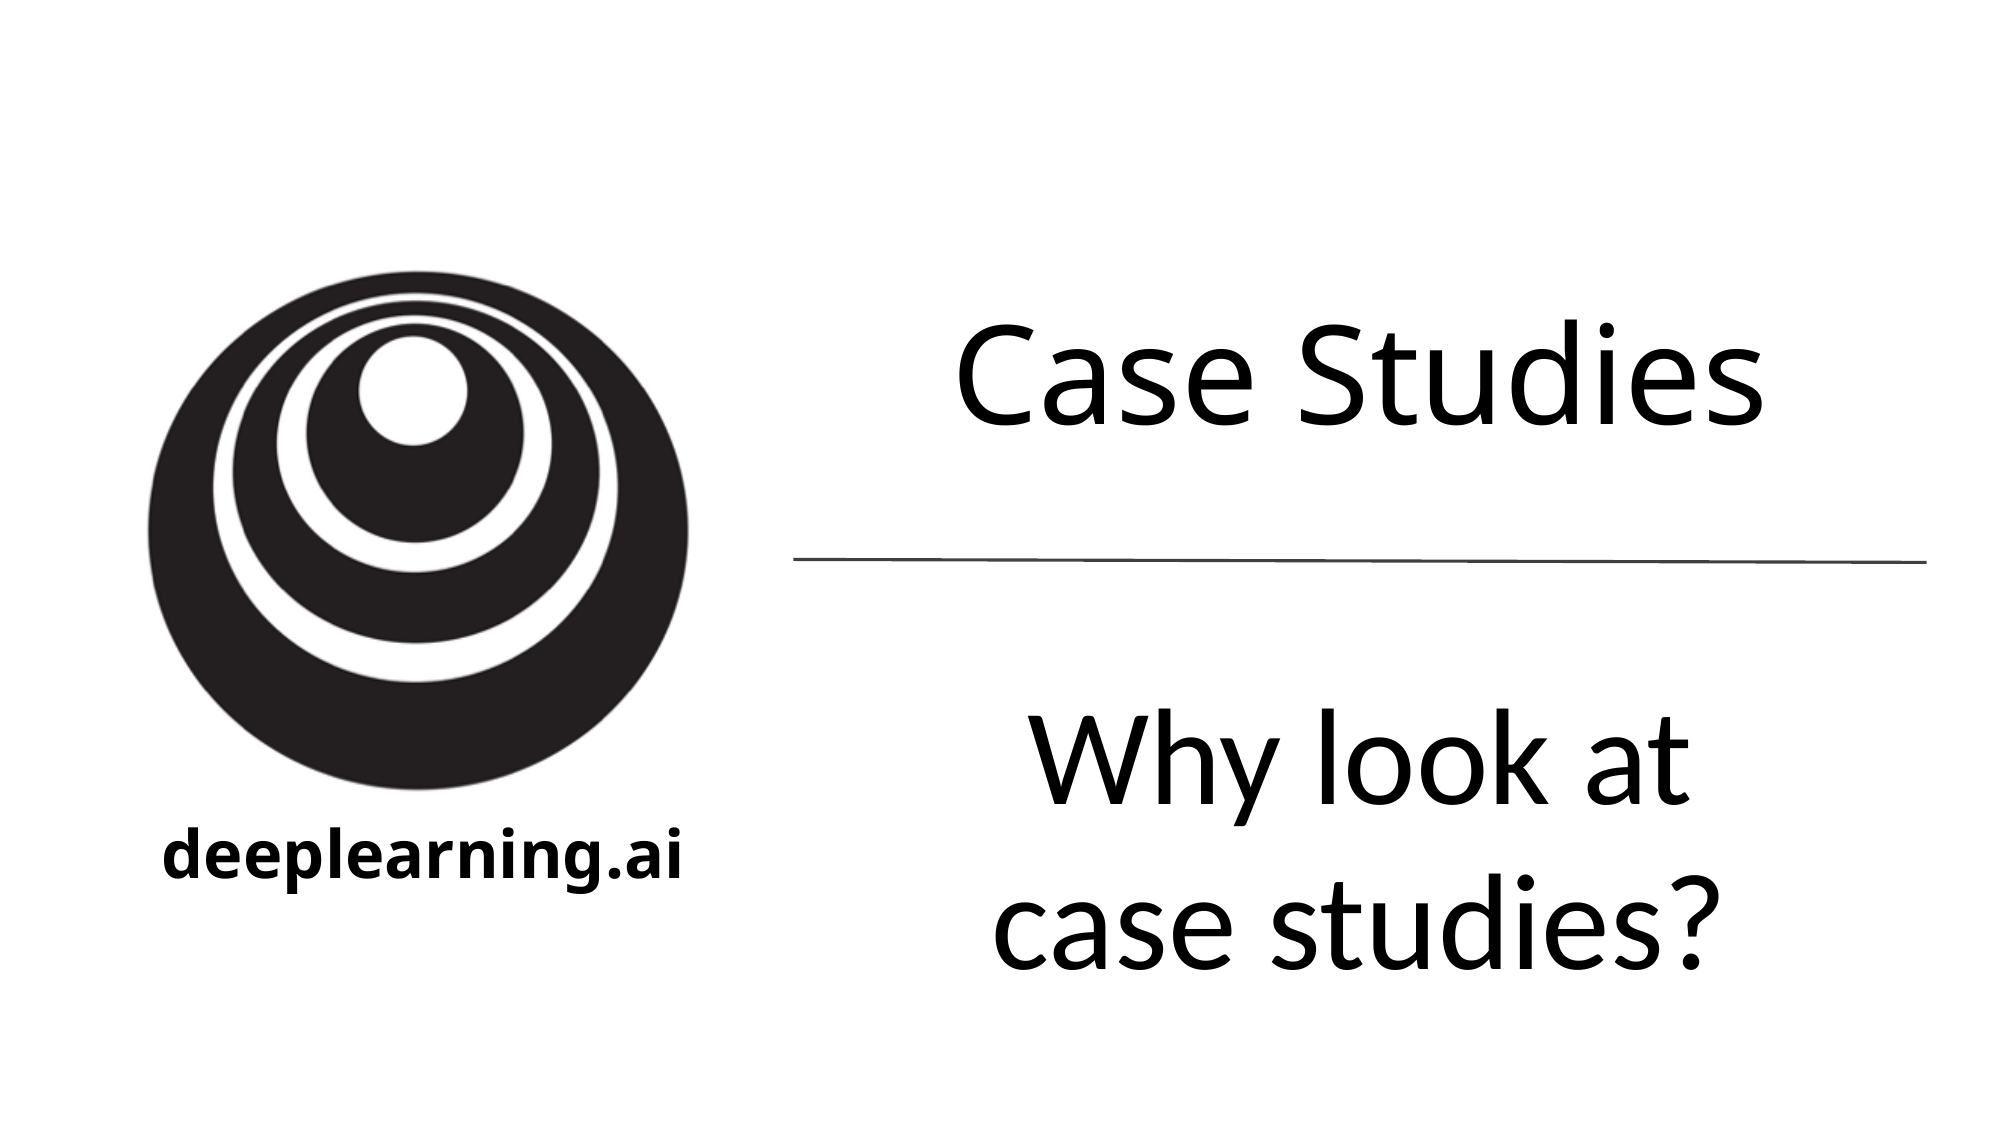

# Case Studies
deeplearning.ai
Why look at case studies?